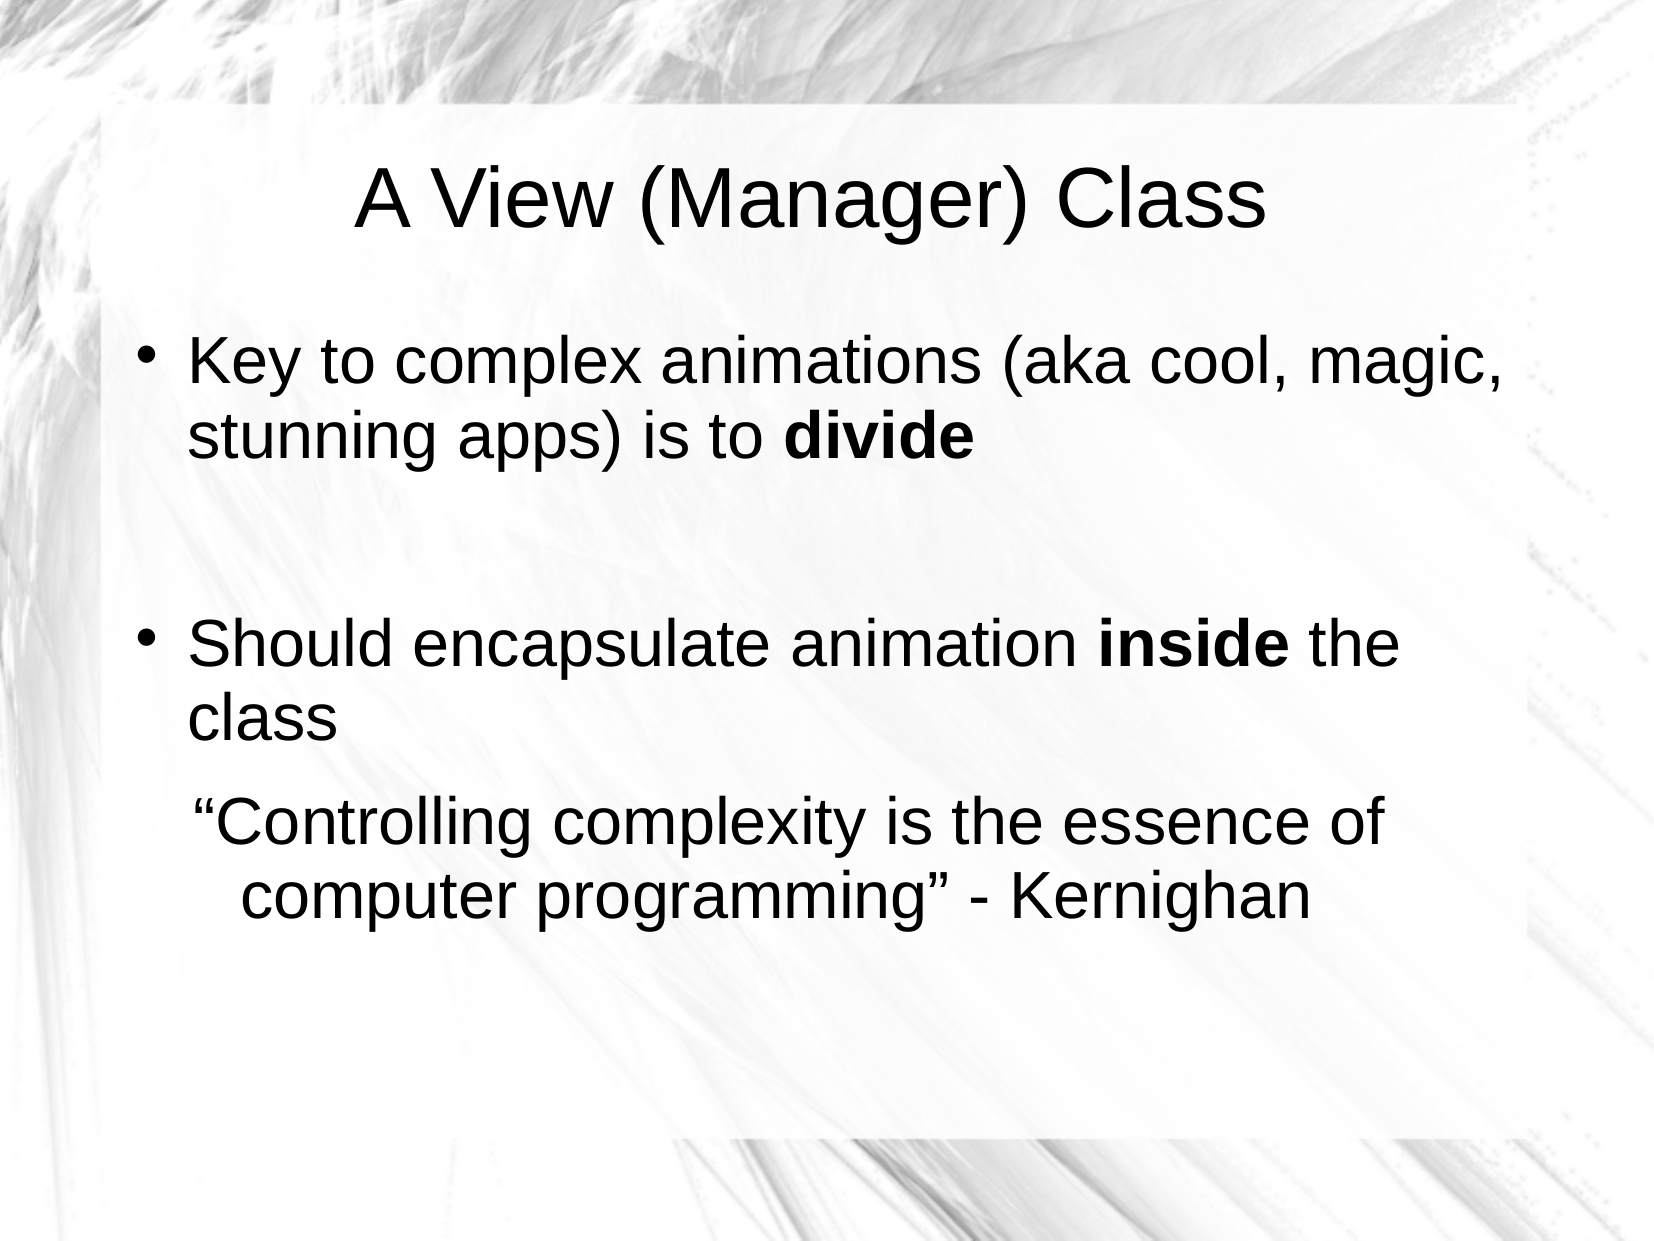

# A View (Manager) Class
Key to complex animations (aka cool, magic, stunning apps) is to divide
Should encapsulate animation inside the class
“Controlling complexity is the essence of computer programming” - Kernighan